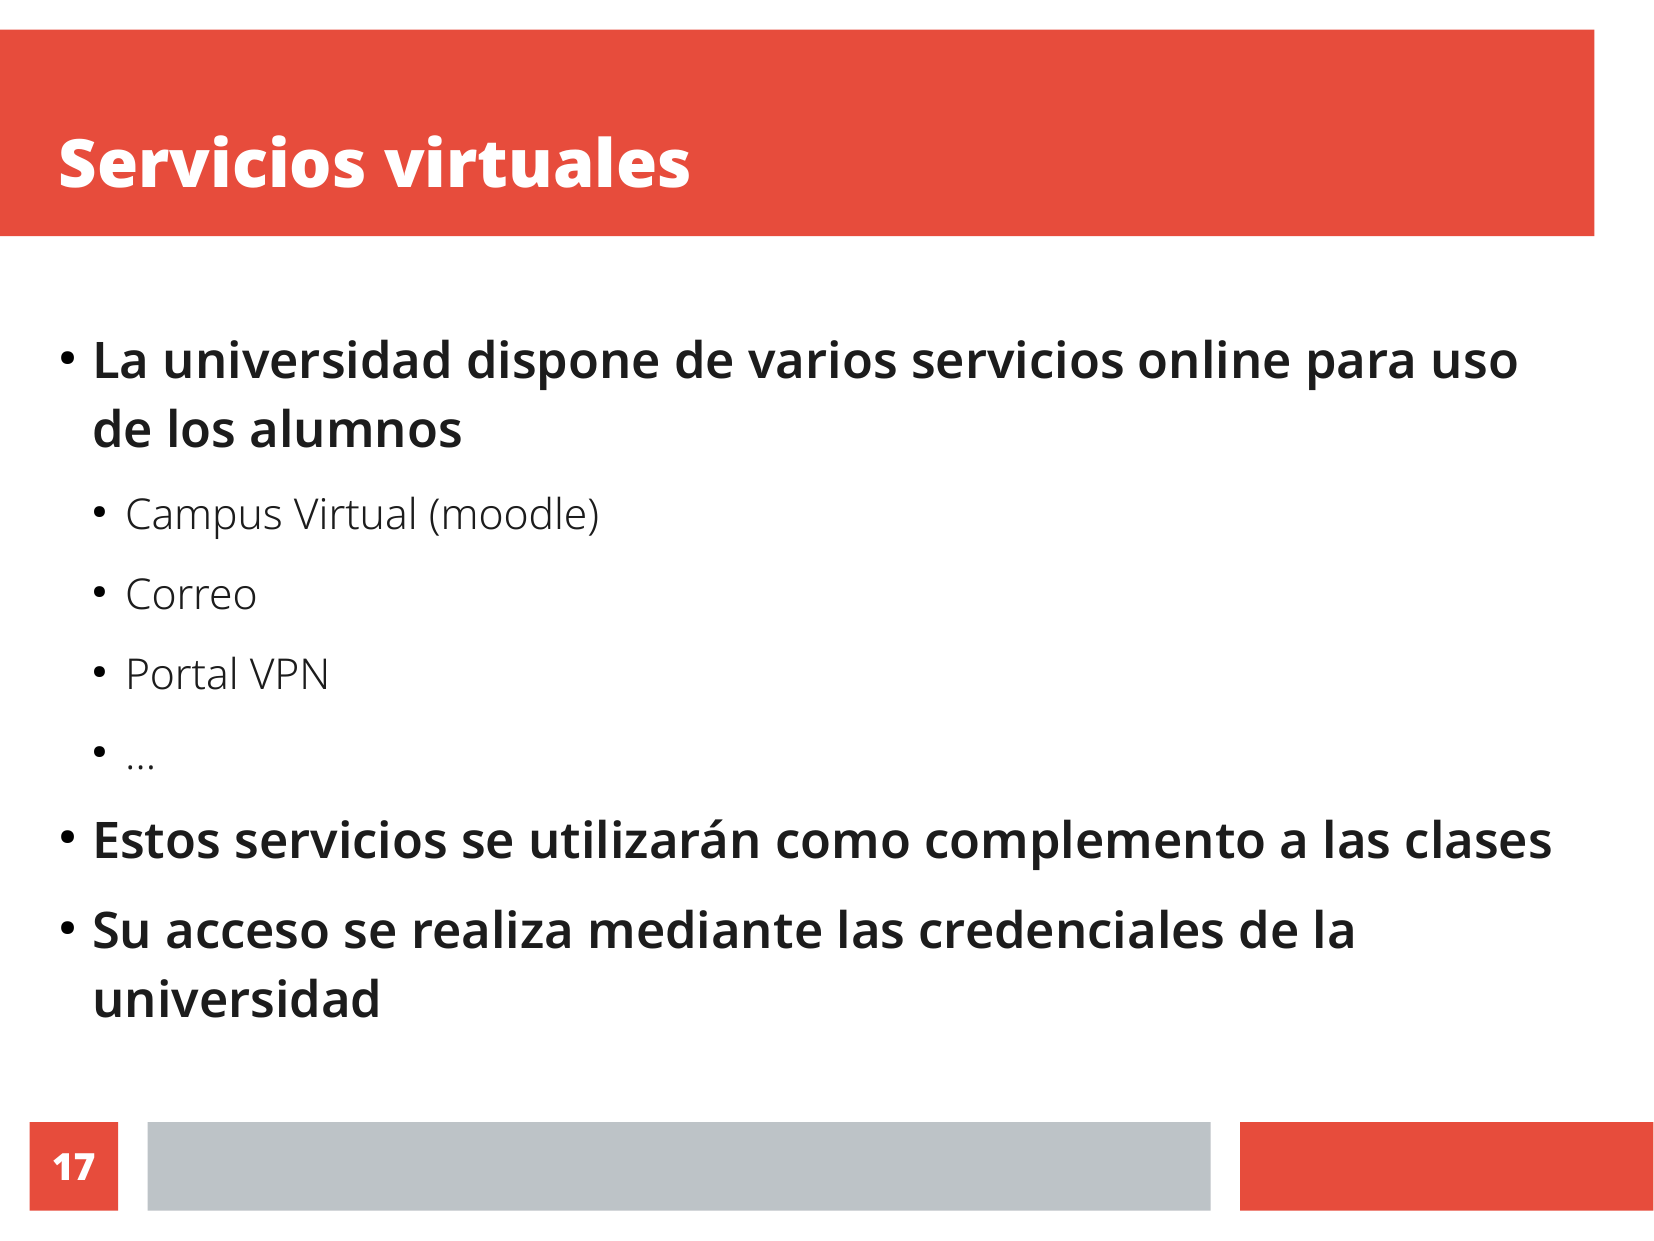

# Servicios virtuales
La universidad dispone de varios servicios online para uso de los alumnos
Campus Virtual (moodle)
Correo
Portal VPN
…
Estos servicios se utilizarán como complemento a las clases
Su acceso se realiza mediante las credenciales de la universidad
17